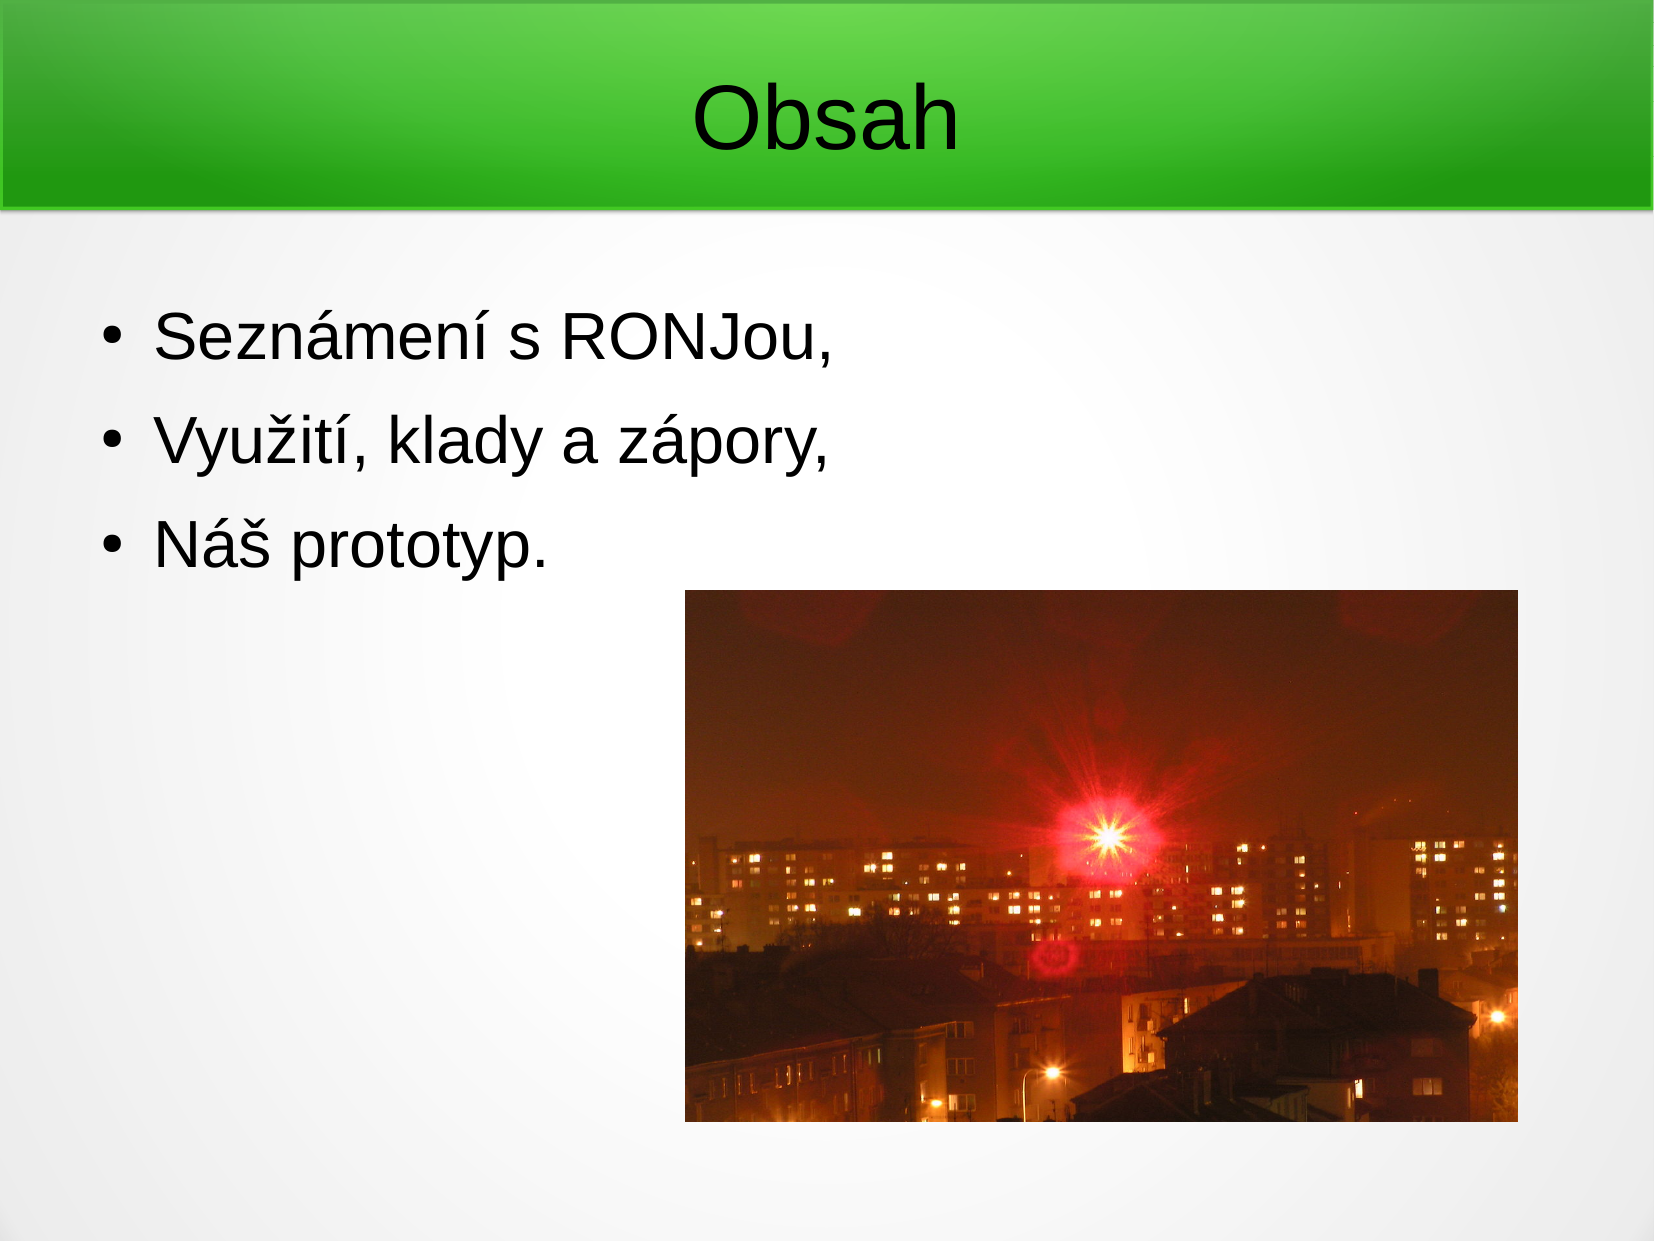

# Obsah
Seznámení s RONJou,
Využití, klady a zápory,
Náš prototyp.